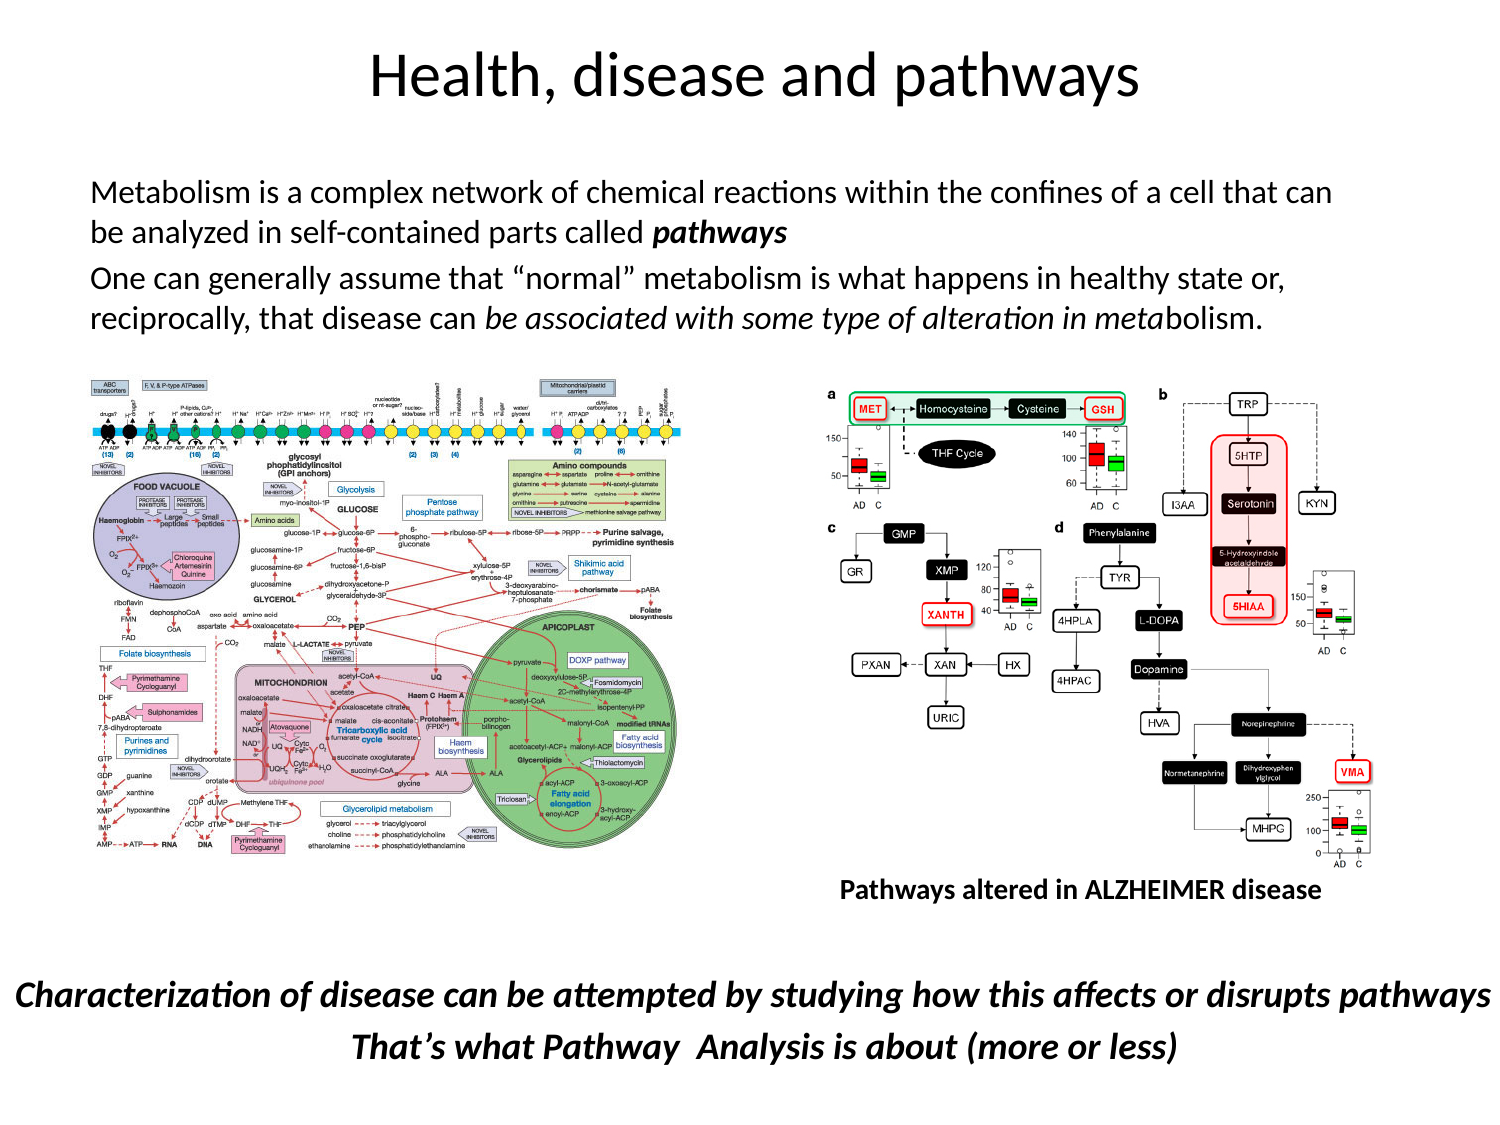

# Health, disease and pathways
Metabolism is a complex network of chemical reactions within the confines of a cell that can be analyzed in self-contained parts called pathways
One can generally assume that “normal” metabolism is what happens in healthy state or, reciprocally, that disease can be associated with some type of alteration in metabolism.
Pathways altered in ALZHEIMER disease
Characterization of disease can be attempted by studying how this affects or disrupts pathways
That’s what Pathway Analysis is about (more or less)